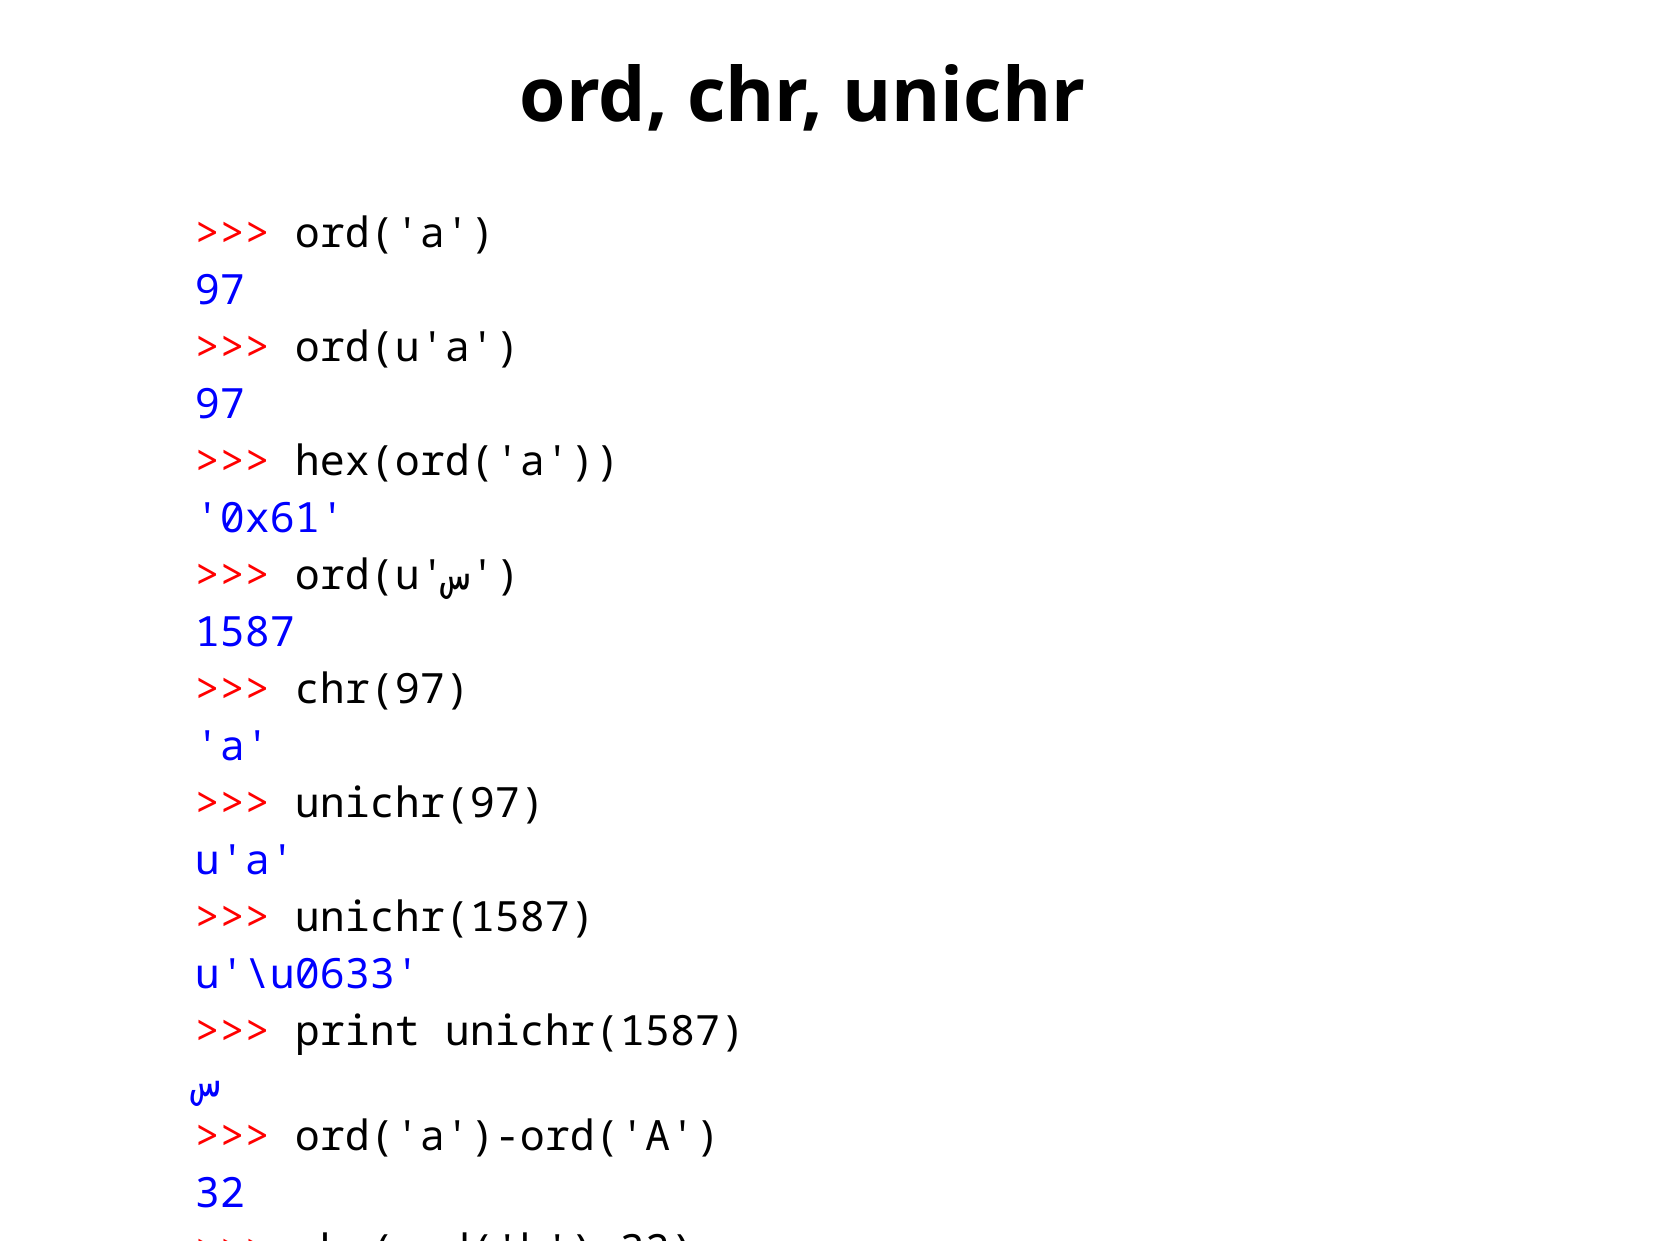

ord, chr, unichr
>>> ord('a')
97
>>> ord(u'a')
97
>>> hex(ord('a'))
'0x61'
>>> ord(u'س')
1587
>>> chr(97)
'a'
>>> unichr(97)
u'a'
>>> unichr(1587)
u'\u0633'
>>> print unichr(1587)
س
>>> ord('a')-ord('A')
32
>>> chr(ord('b')-32)
'B'